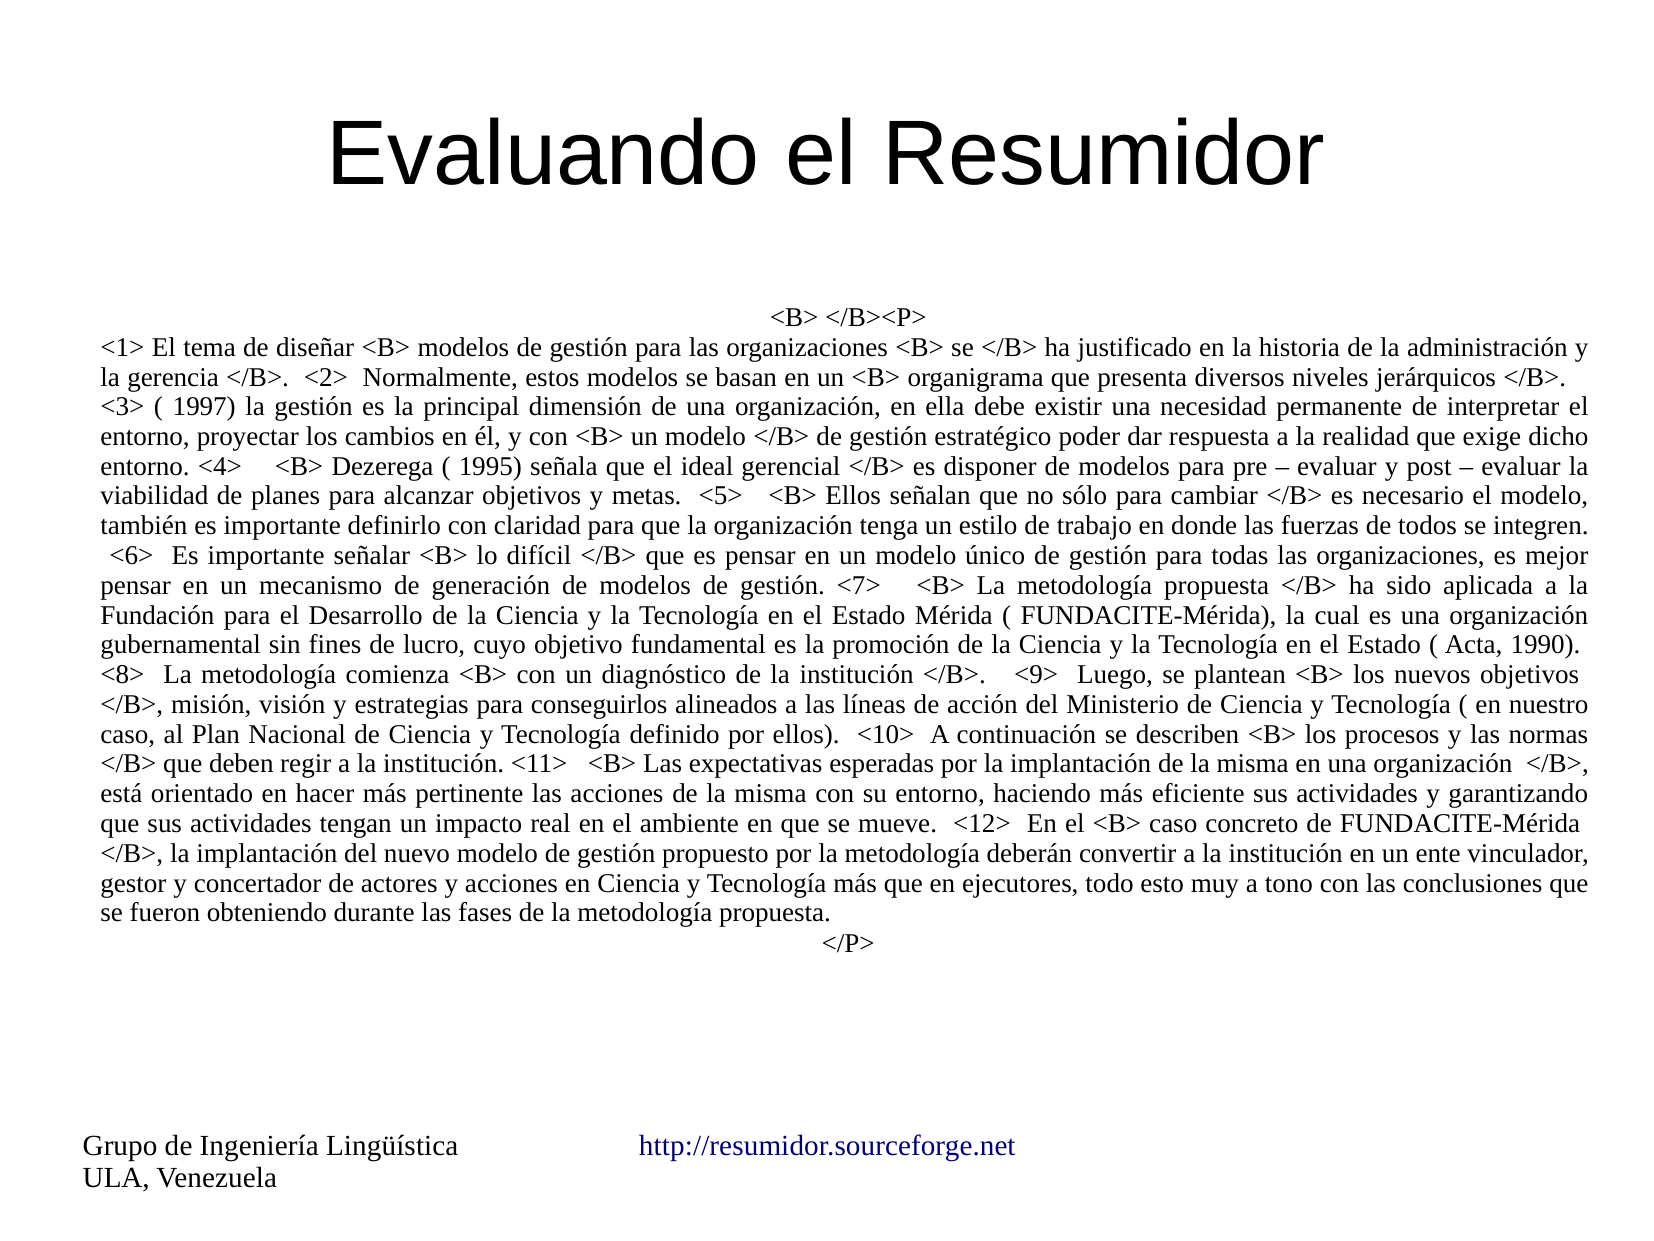

# Evaluando el Resumidor
 <B> </B><P>
<1> El tema de diseñar <B> modelos de gestión para las organizaciones <B> se </B> ha justificado en la historia de la administración y la gerencia </B>. <2> Normalmente, estos modelos se basan en un <B> organigrama que presenta diversos niveles jerárquicos </B>. <3> ( 1997) la gestión es la principal dimensión de una organización, en ella debe existir una necesidad permanente de interpretar el entorno, proyectar los cambios en él, y con <B> un modelo </B> de gestión estratégico poder dar respuesta a la realidad que exige dicho entorno. <4> <B> Dezerega ( 1995) señala que el ideal gerencial </B> es disponer de modelos para pre – evaluar y post – evaluar la viabilidad de planes para alcanzar objetivos y metas. <5> <B> Ellos señalan que no sólo para cambiar </B> es necesario el modelo, también es importante definirlo con claridad para que la organización tenga un estilo de trabajo en donde las fuerzas de todos se integren. <6> Es importante señalar <B> lo difícil </B> que es pensar en un modelo único de gestión para todas las organizaciones, es mejor pensar en un mecanismo de generación de modelos de gestión. <7> <B> La metodología propuesta </B> ha sido aplicada a la Fundación para el Desarrollo de la Ciencia y la Tecnología en el Estado Mérida ( FUNDACITE-Mérida), la cual es una organización gubernamental sin fines de lucro, cuyo objetivo fundamental es la promoción de la Ciencia y la Tecnología en el Estado ( Acta, 1990). <8> La metodología comienza <B> con un diagnóstico de la institución </B>. <9> Luego, se plantean <B> los nuevos objetivos </B>, misión, visión y estrategias para conseguirlos alineados a las líneas de acción del Ministerio de Ciencia y Tecnología ( en nuestro caso, al Plan Nacional de Ciencia y Tecnología definido por ellos). <10> A continuación se describen <B> los procesos y las normas </B> que deben regir a la institución. <11> <B> Las expectativas esperadas por la implantación de la misma en una organización </B>, está orientado en hacer más pertinente las acciones de la misma con su entorno, haciendo más eficiente sus actividades y garantizando que sus actividades tengan un impacto real en el ambiente en que se mueve. <12> En el <B> caso concreto de FUNDACITE-Mérida </B>, la implantación del nuevo modelo de gestión propuesto por la metodología deberán convertir a la institución en un ente vinculador, gestor y concertador de actores y acciones en Ciencia y Tecnología más que en ejecutores, todo esto muy a tono con las conclusiones que se fueron obteniendo durante las fases de la metodología propuesta.
 </P>